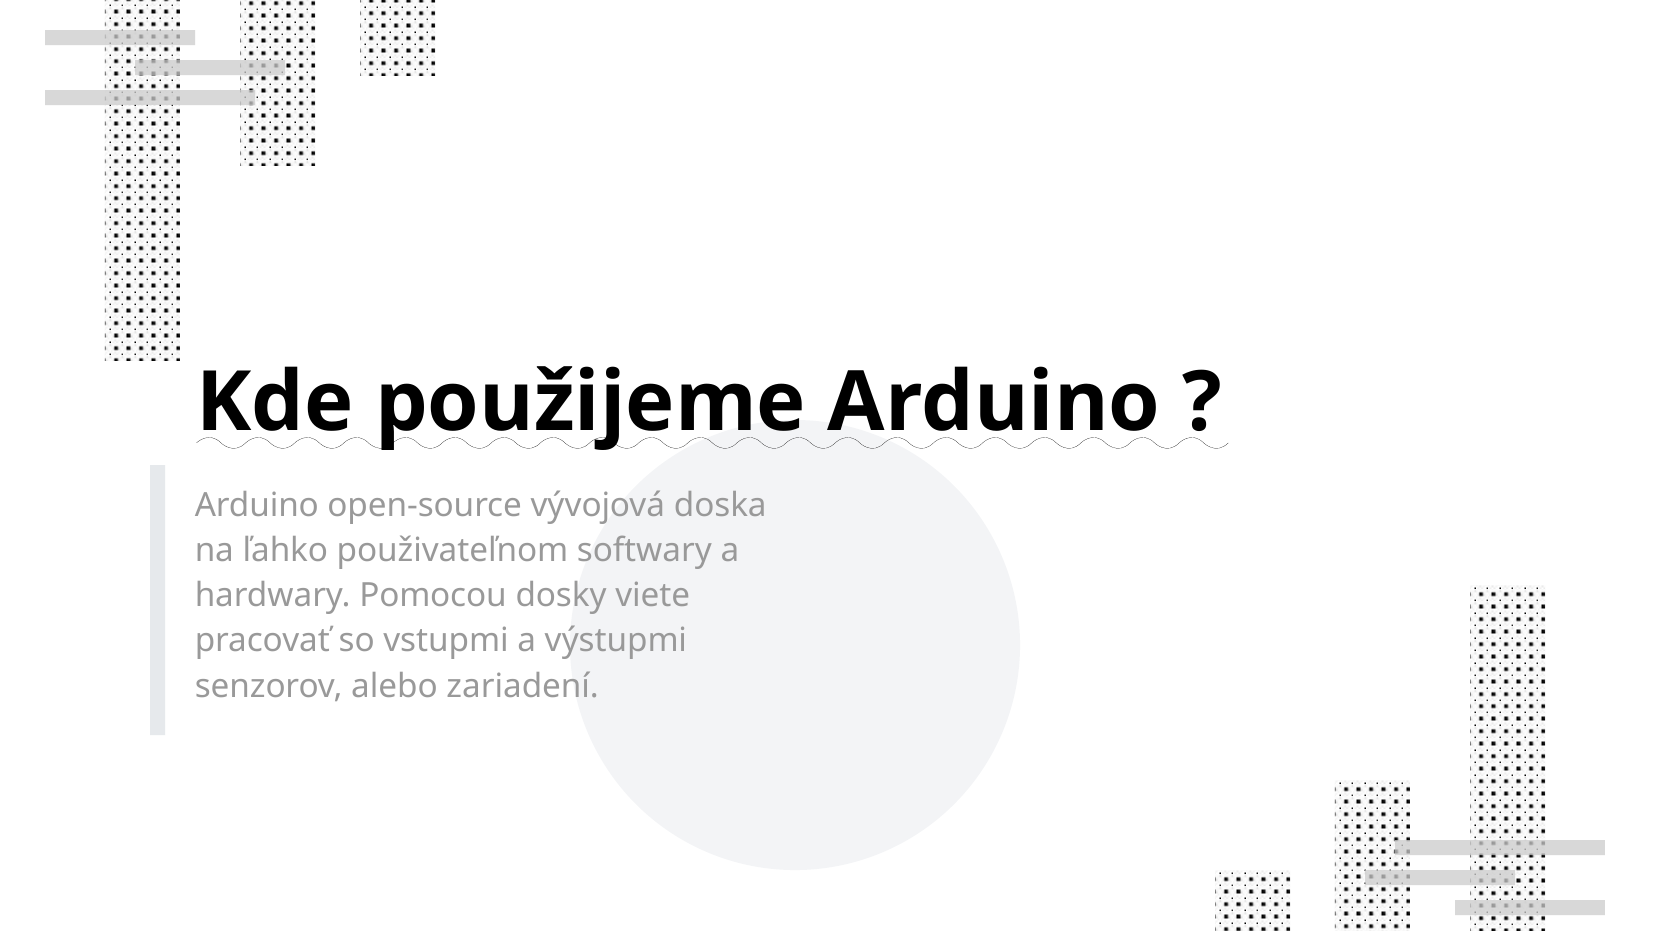

Kde použijeme Arduino ?
Arduino open-source vývojová doska na ľahko použivateľnom softwary a hardwary. Pomocou dosky viete pracovať so vstupmi a výstupmi senzorov, alebo zariadení.